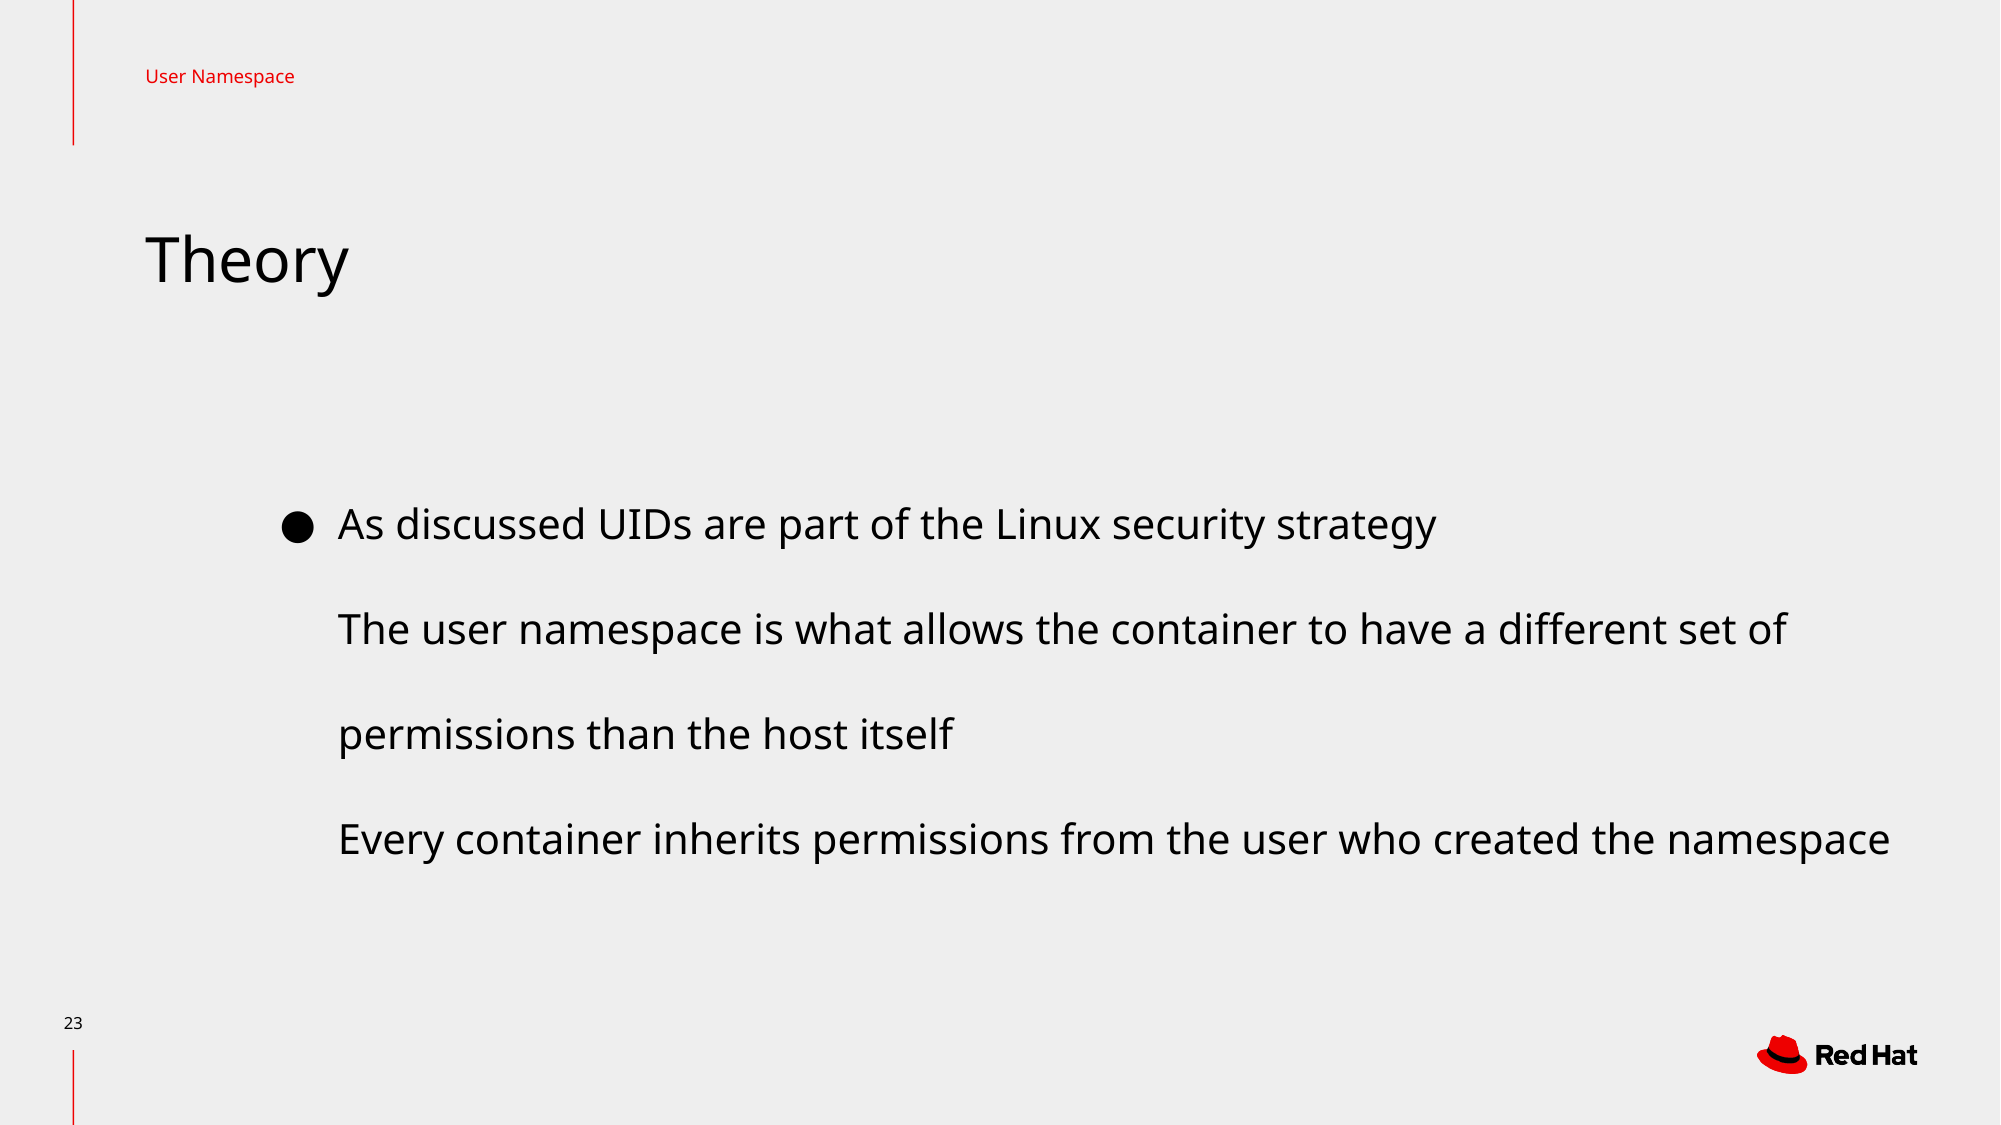

# User Namespace
Theory
As discussed UIDs are part of the Linux security strategy
The user namespace is what allows the container to have a different set of permissions than the host itself
Every container inherits permissions from the user who created the namespace